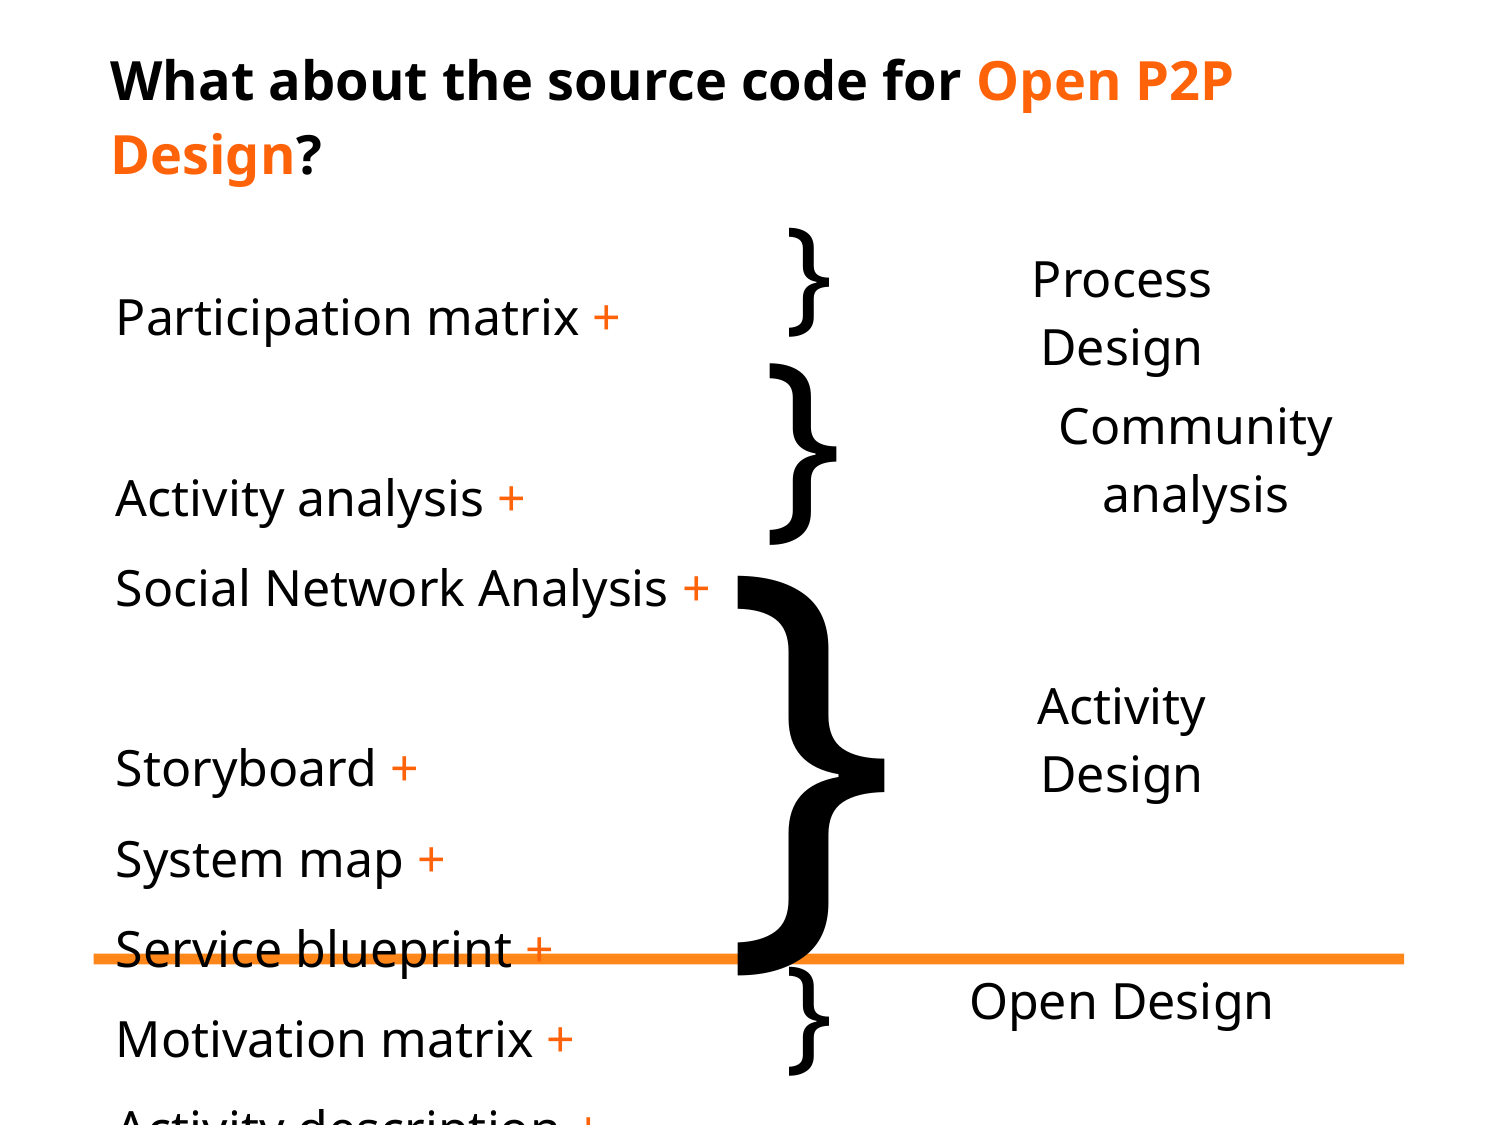

# What about the source code for Open P2P Design?
}
Participation matrix +
Activity analysis +
Social Network Analysis +
Storyboard +
System map +
Service blueprint +
Motivation matrix +
Activity description +
…
Design project +
Process Design
}
Community analysis
}
Activity Design
}
Open Design